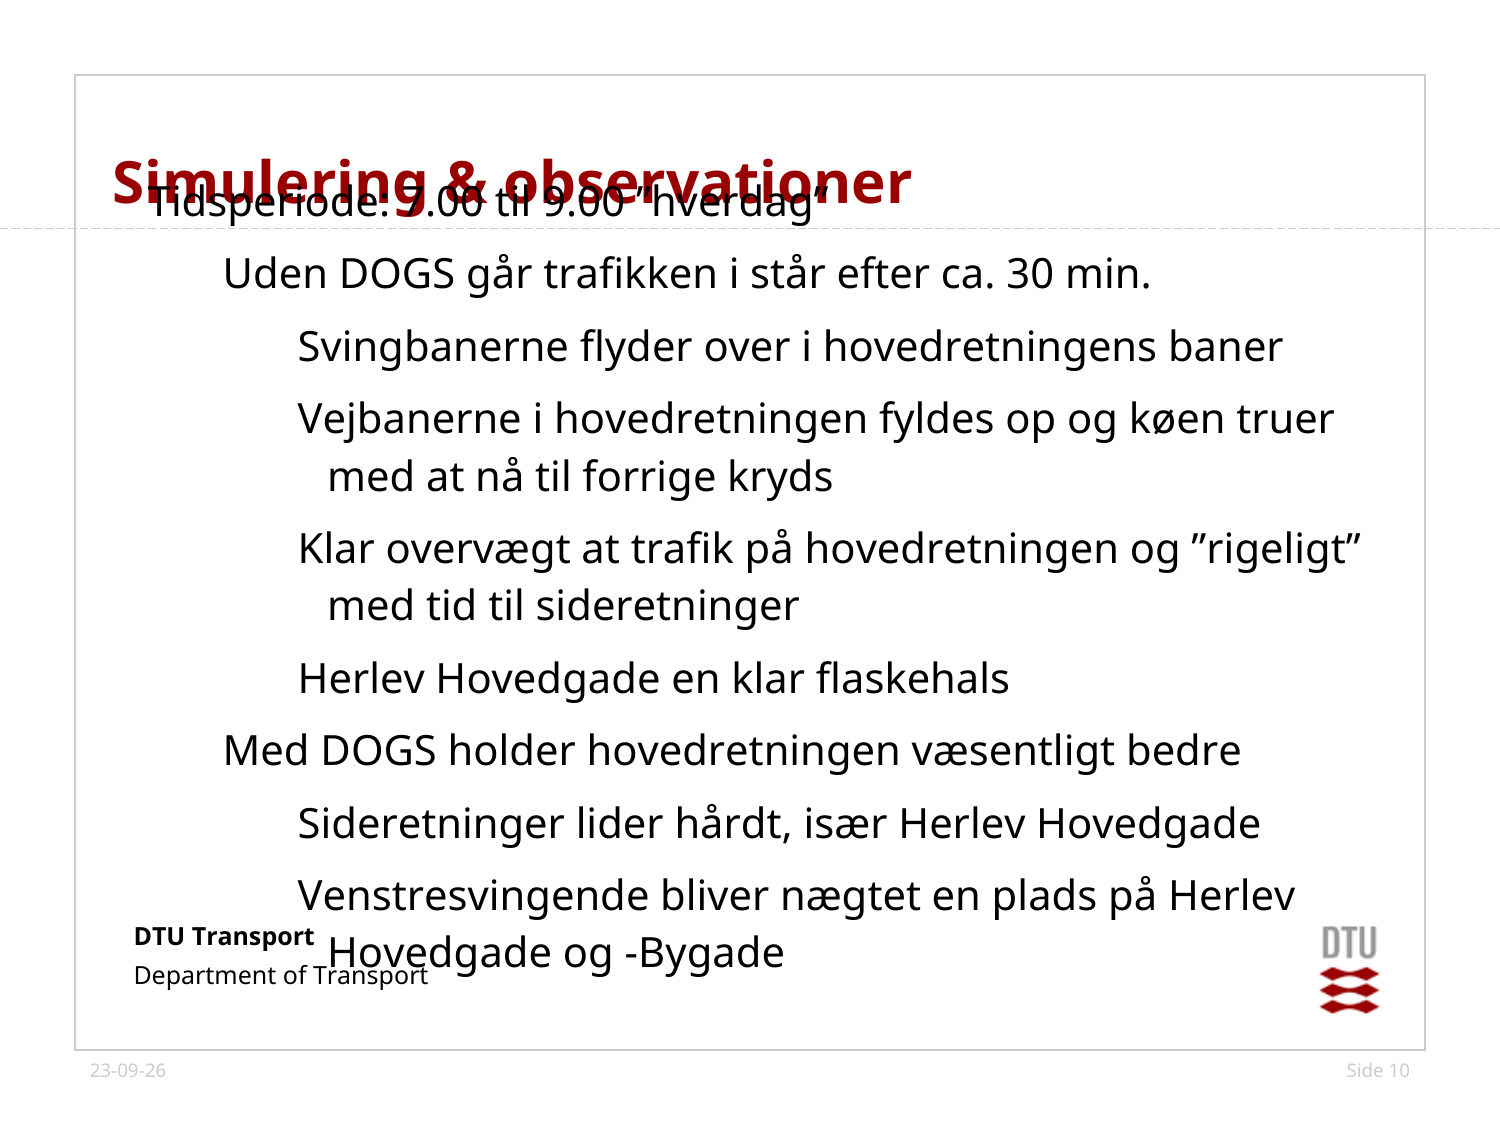

# Simulering & observationer
Tidsperiode: 7.00 til 9.00 ”hverdag”
Uden DOGS går trafikken i står efter ca. 30 min.
Svingbanerne flyder over i hovedretningens baner
Vejbanerne i hovedretningen fyldes op og køen truer med at nå til forrige kryds
Klar overvægt at trafik på hovedretningen og ”rigeligt” med tid til sideretninger
Herlev Hovedgade en klar flaskehals
Med DOGS holder hovedretningen væsentligt bedre
Sideretninger lider hårdt, især Herlev Hovedgade
Venstresvingende bliver nægtet en plads på Herlev Hovedgade og -Bygade